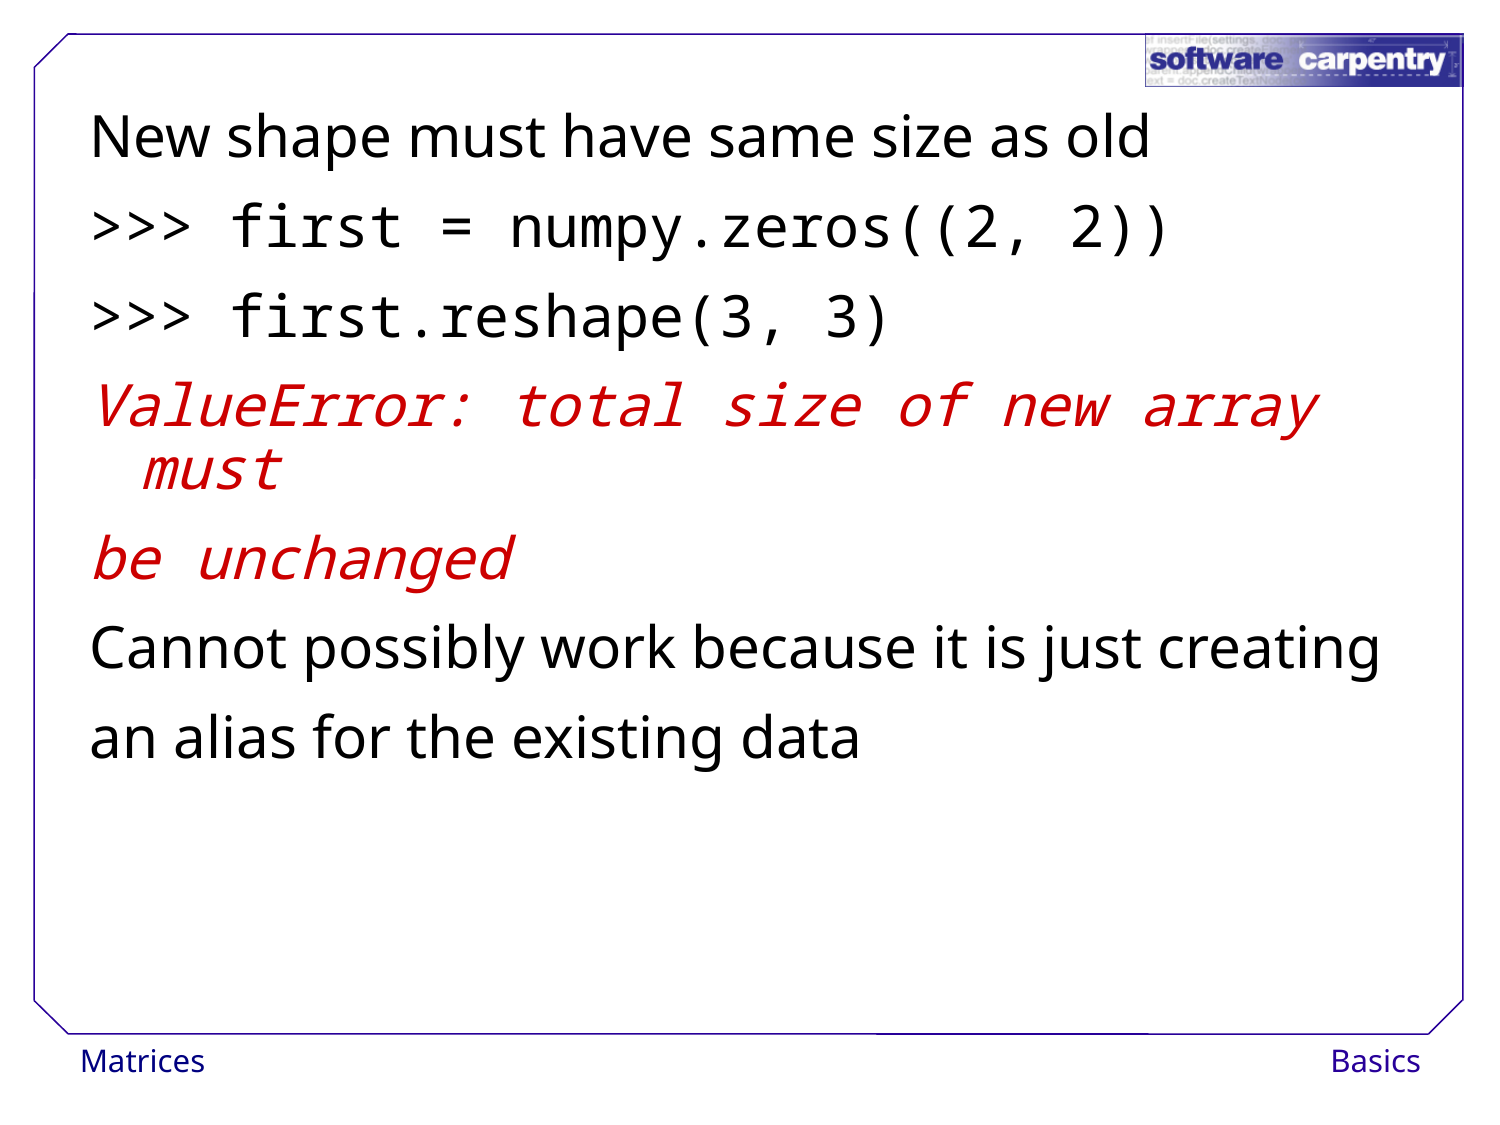

# New shape must have same size as old
>>> first = numpy.zeros((2, 2))
>>> first.reshape(3, 3)
ValueError: total size of new array must
be unchanged
Cannot possibly work because it is just creating
an alias for the existing data